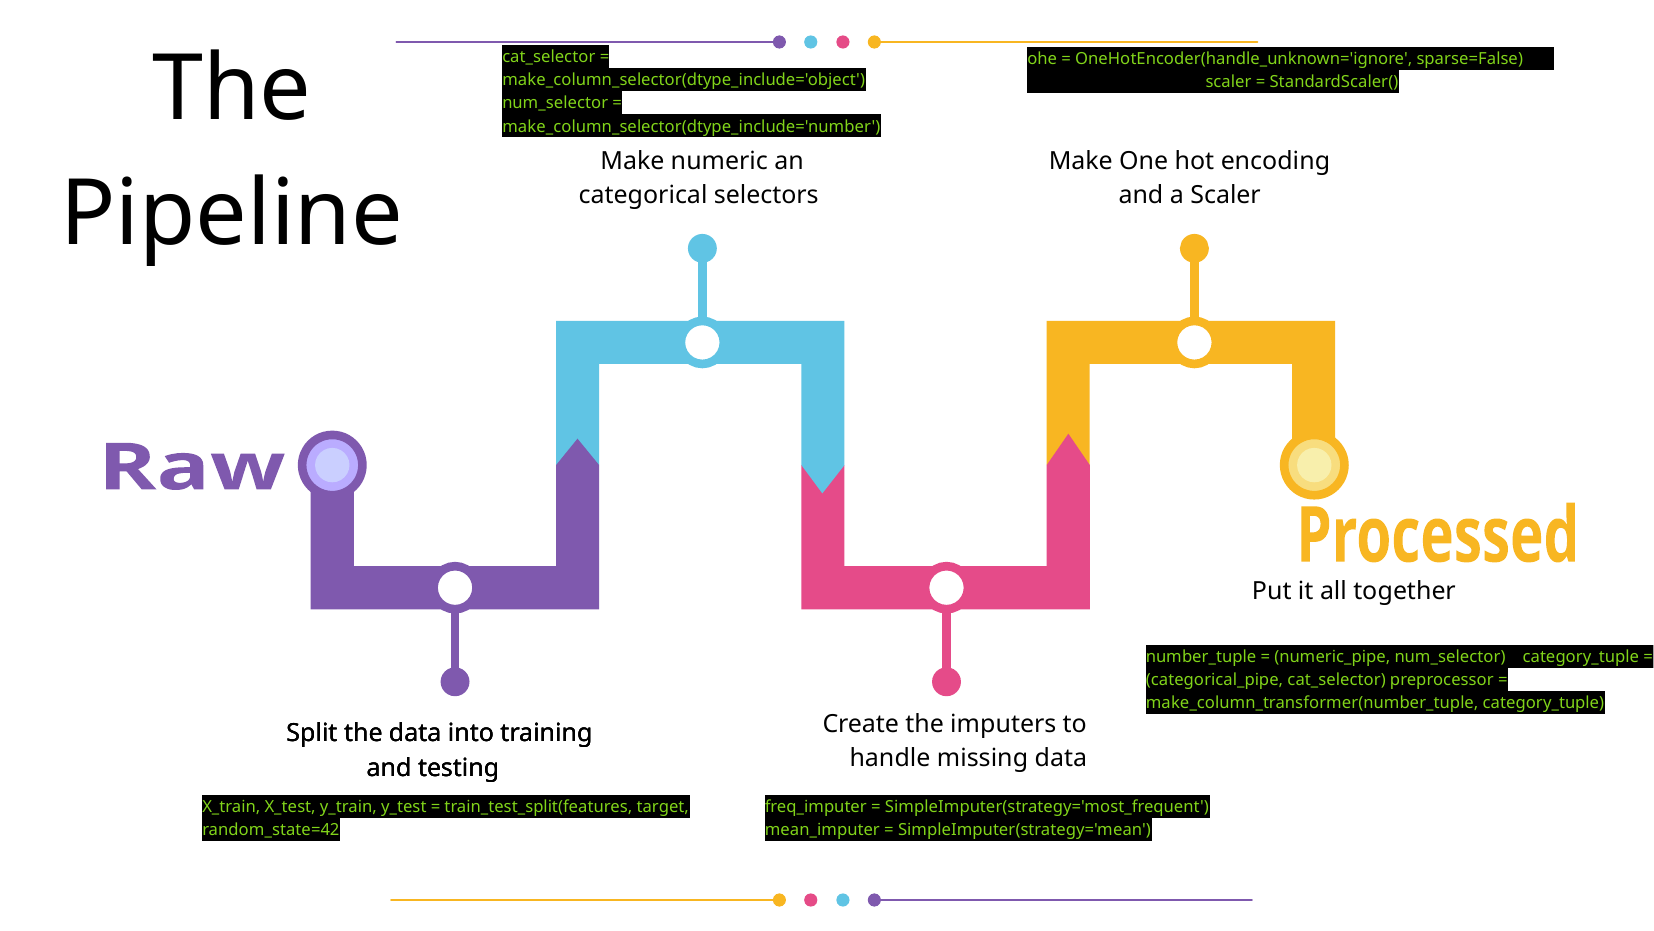

The
Pipeline
cat_selector = make_column_selector(dtype_include='object') num_selector = make_column_selector(dtype_include='number')
ohe = OneHotEncoder(handle_unknown='ignore', sparse=False) scaler = StandardScaler()
Make numeric an categorical selectors
Make One hot encoding and a Scaler
Raw
Put it all together
Processed
Create the imputers to handle missing data
number_tuple = (numeric_pipe, num_selector) category_tuple = (categorical_pipe, cat_selector) preprocessor = make_column_transformer(number_tuple, category_tuple)
# Split the data into training and testing
Split the data into training and testing
Split the data into training and testing
X_train, X_test, y_train, y_test = train_test_split(features, target, random_state=42
freq_imputer = SimpleImputer(strategy='most_frequent') mean_imputer = SimpleImputer(strategy='mean')